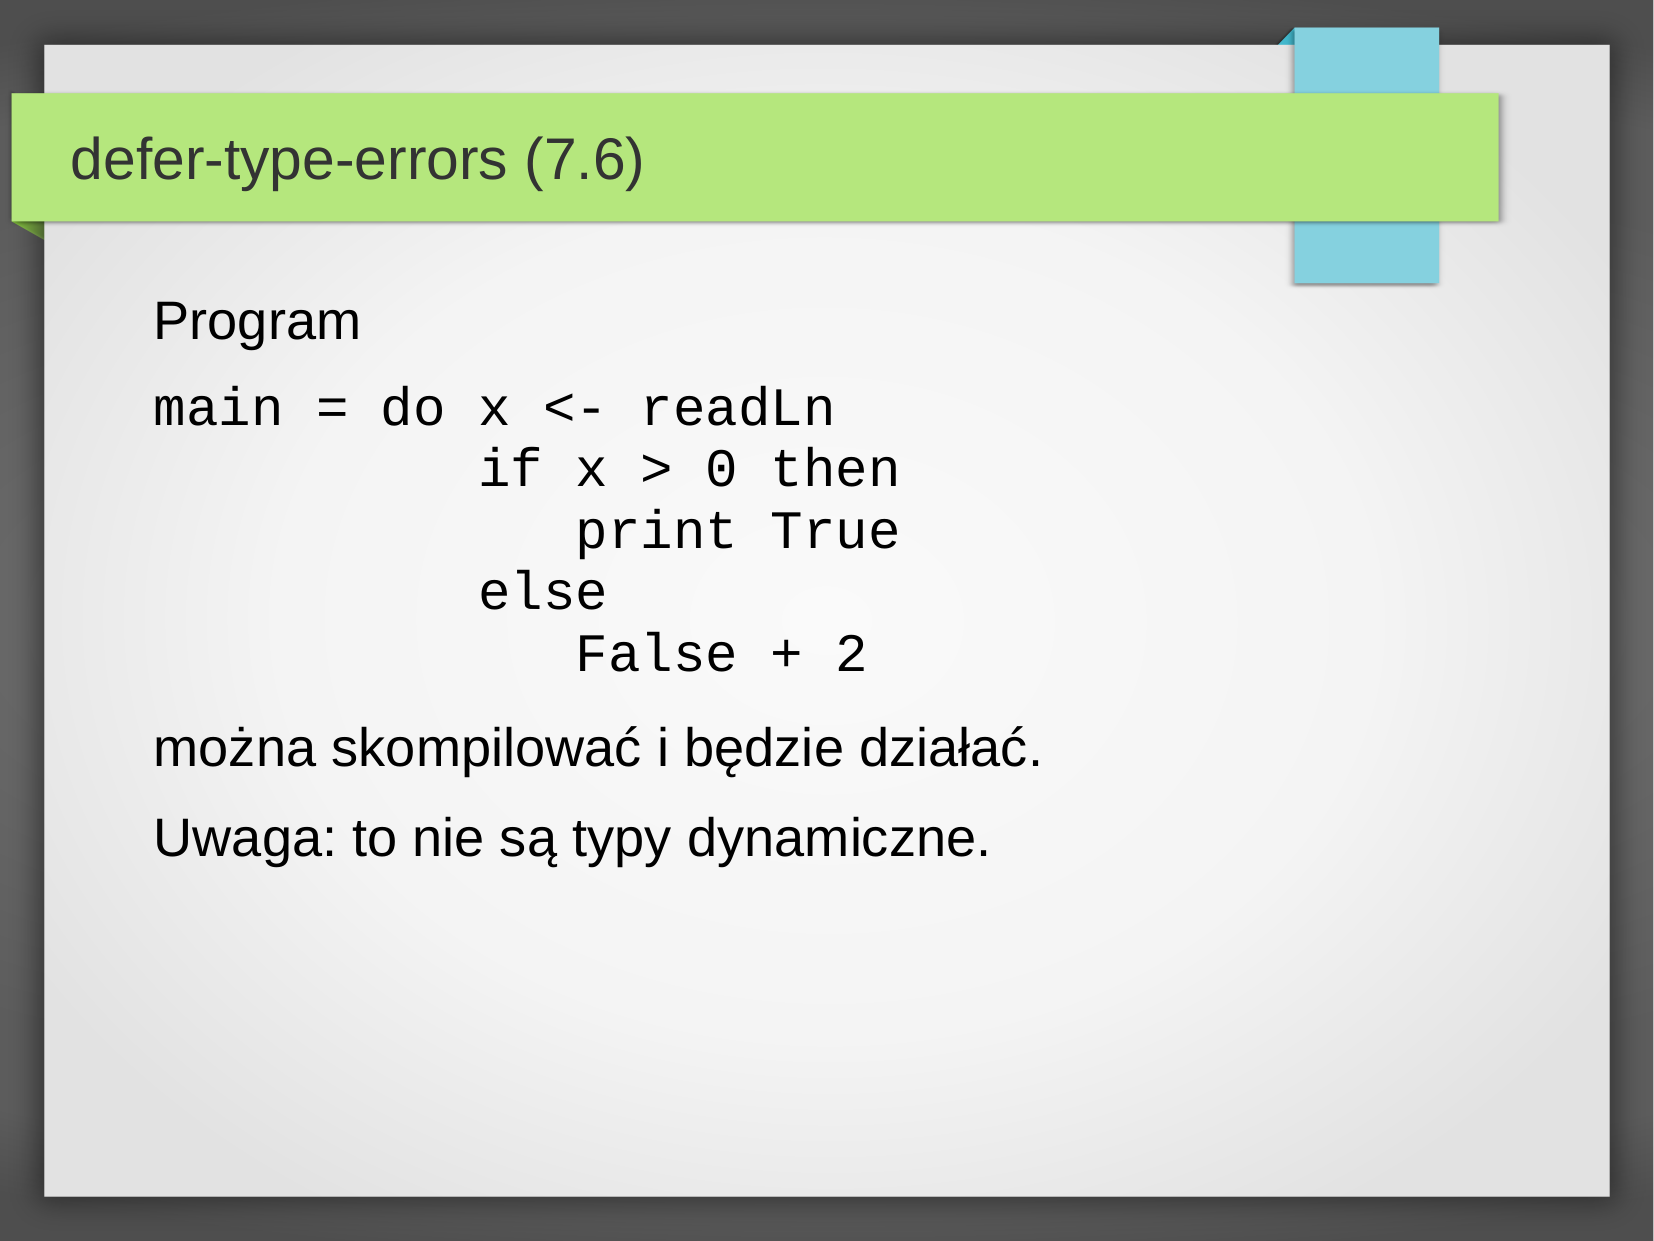

# defer-type-errors (7.6)
Program
main = do x <- readLn
 if x > 0 then
 print True
 else
 False + 2
można skompilować i będzie działać.
Uwaga: to nie są typy dynamiczne.